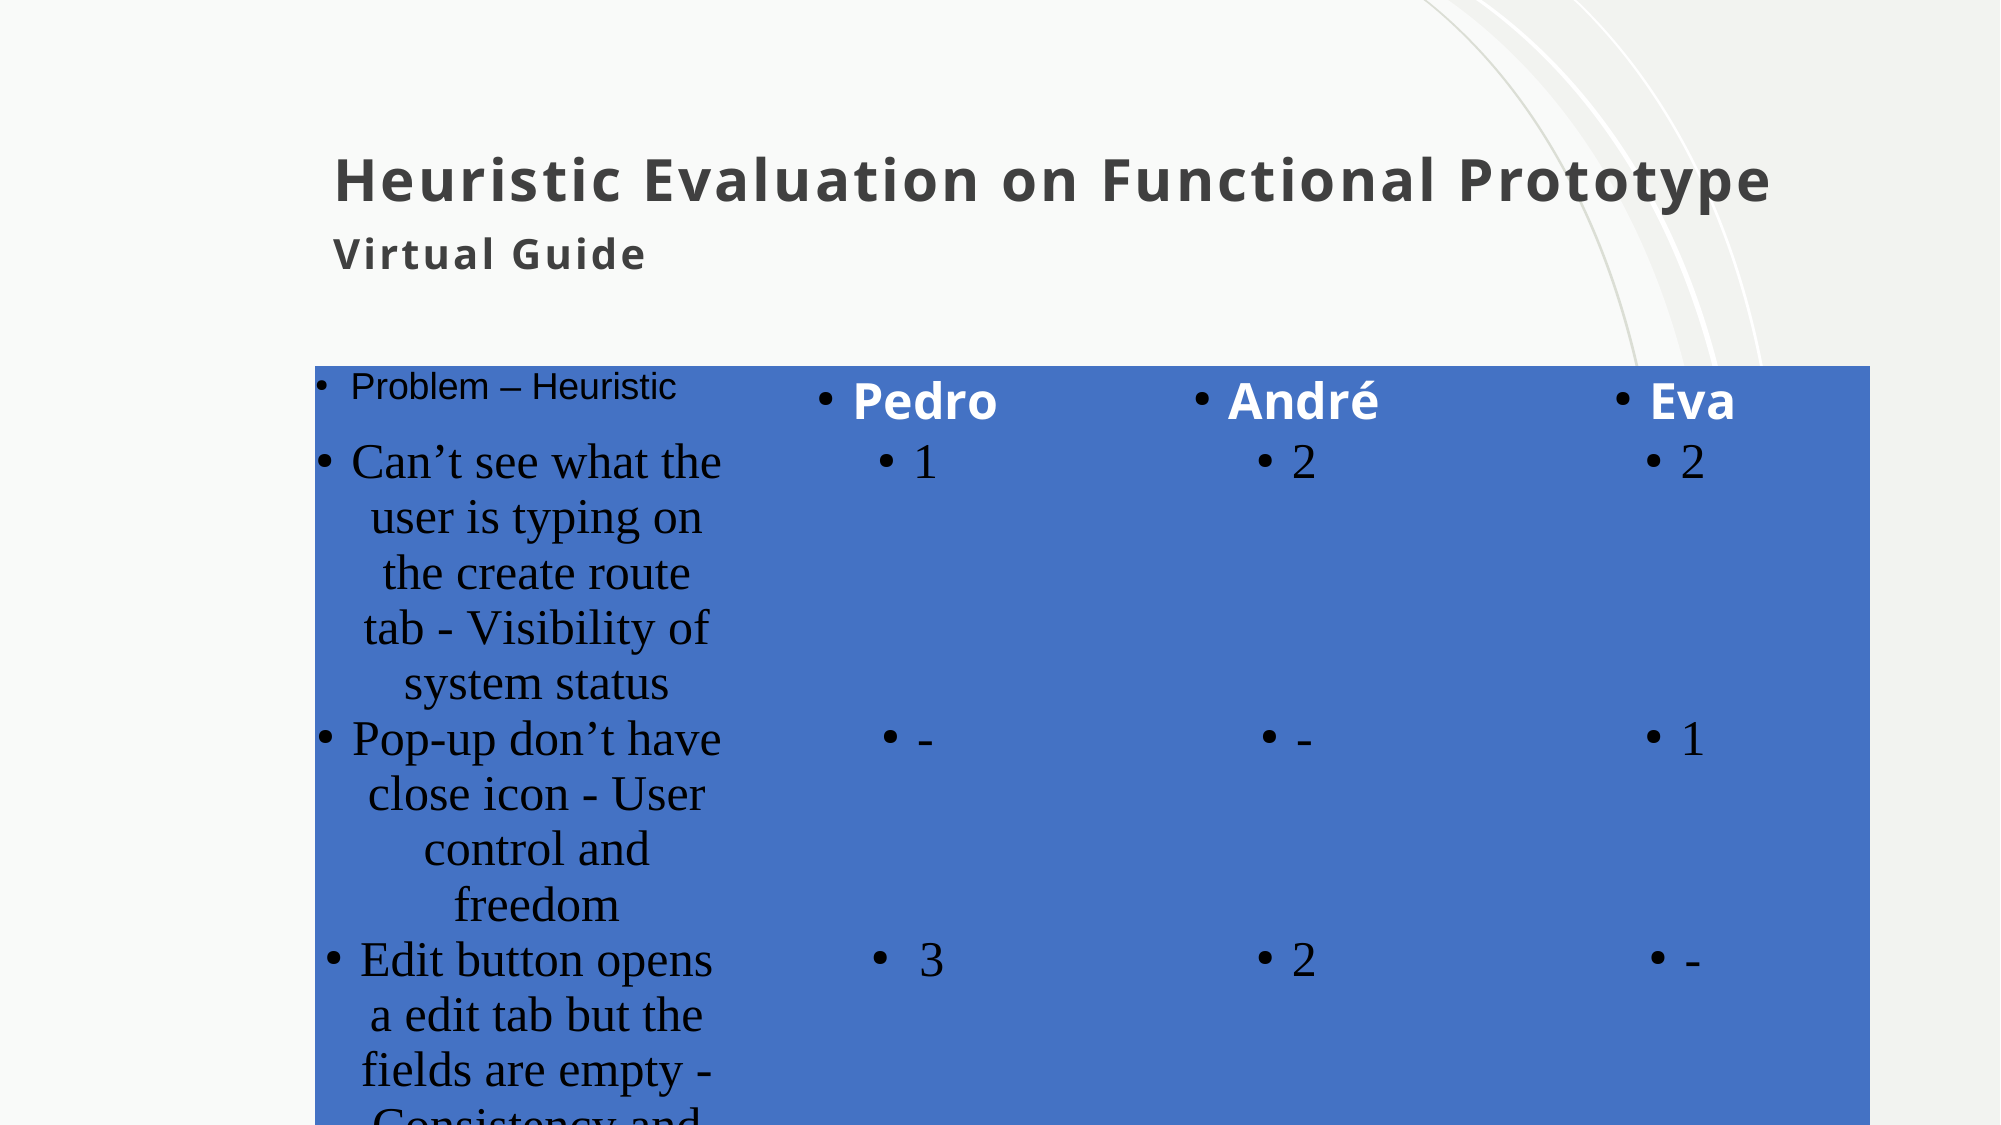

# Heuristic Evaluation on Functional Prototype Virtual Guide
| Problem – Heuristic | Pedro | André | Eva |
| --- | --- | --- | --- |
| Can’t see what the user is typing on the create route tab - Visibility of system status | 1 | 2 | 2 |
| Pop-up don’t have close icon - User control and freedom | - | - | 1 |
| Edit button opens a edit tab but the fields are empty - Consistency and standards | 3 | 2 | - |